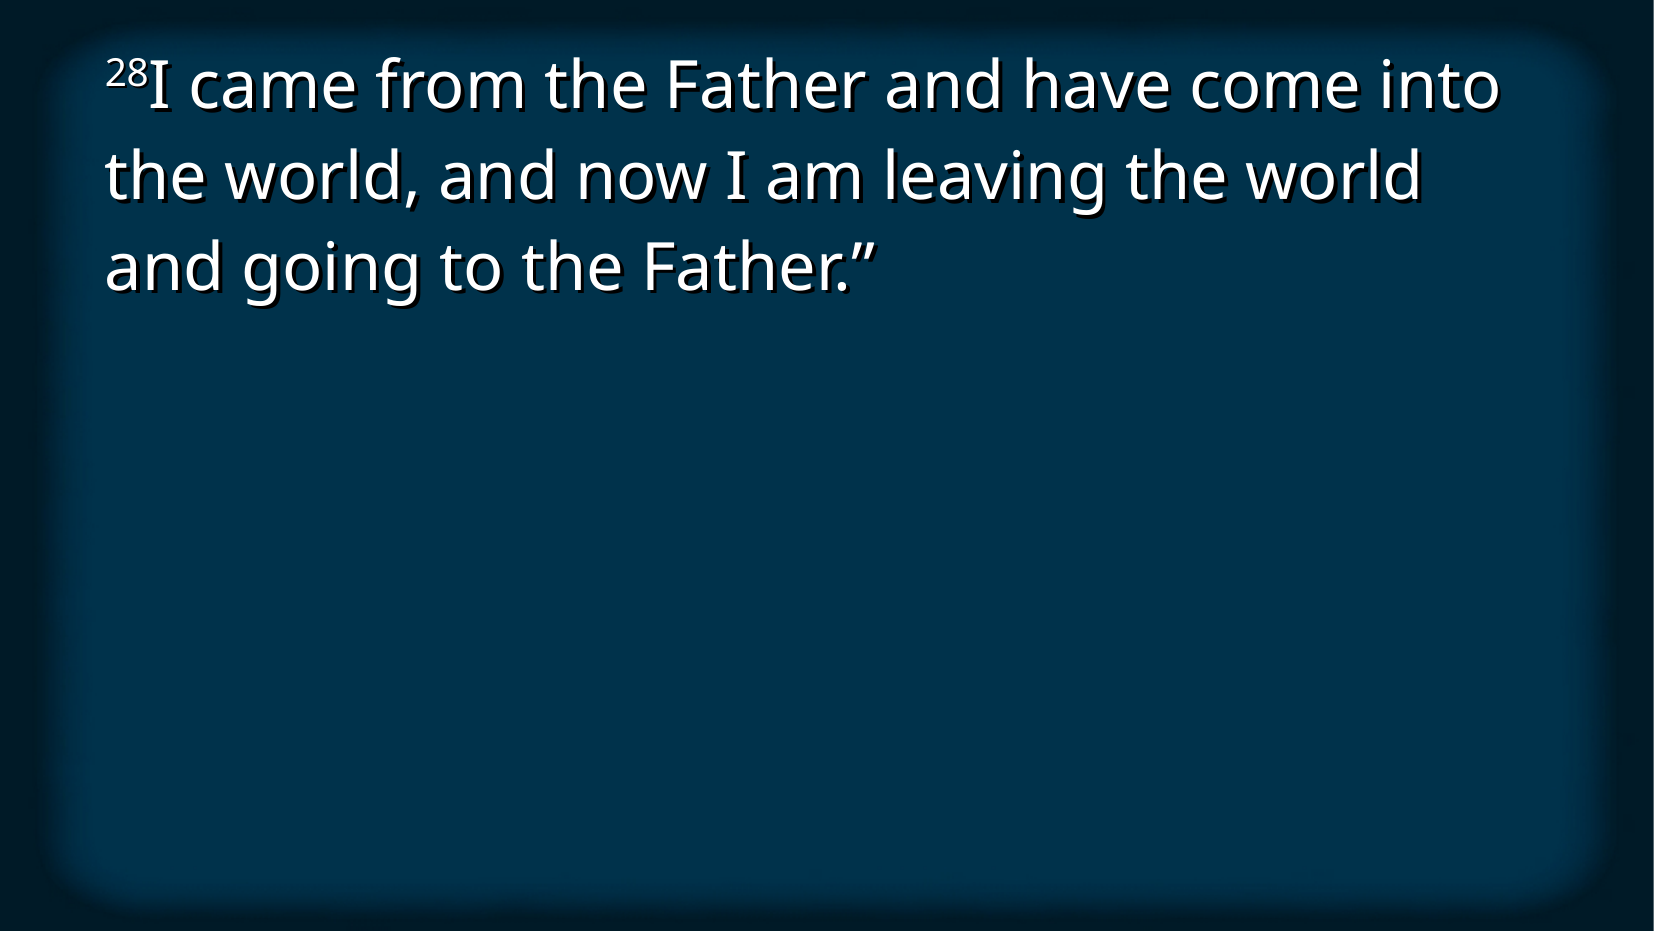

28I came from the Father and have come into the world, and now I am leaving the world and going to the Father.”